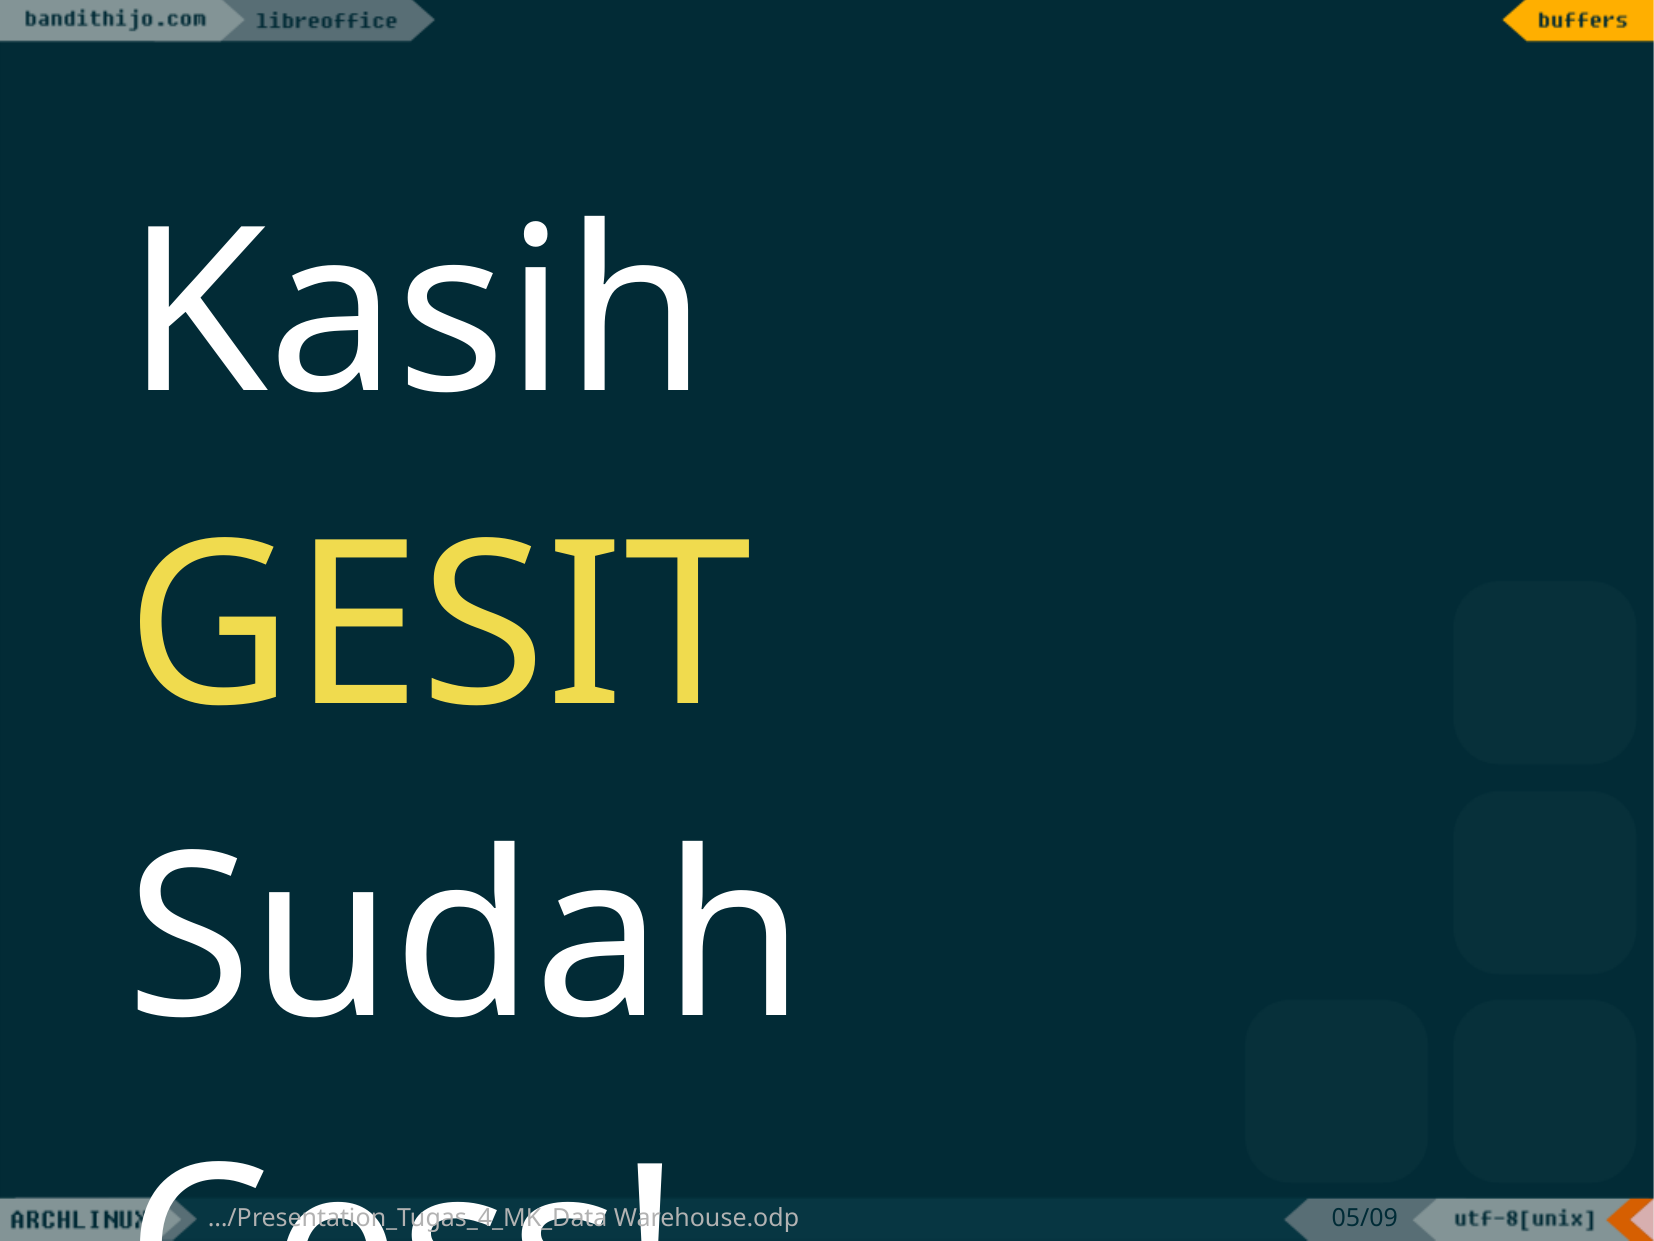

Kasih
GESIT
Sudah
Cess!
…/Presentation_Tugas_4_MK_Data Warehouse.odp
05/09